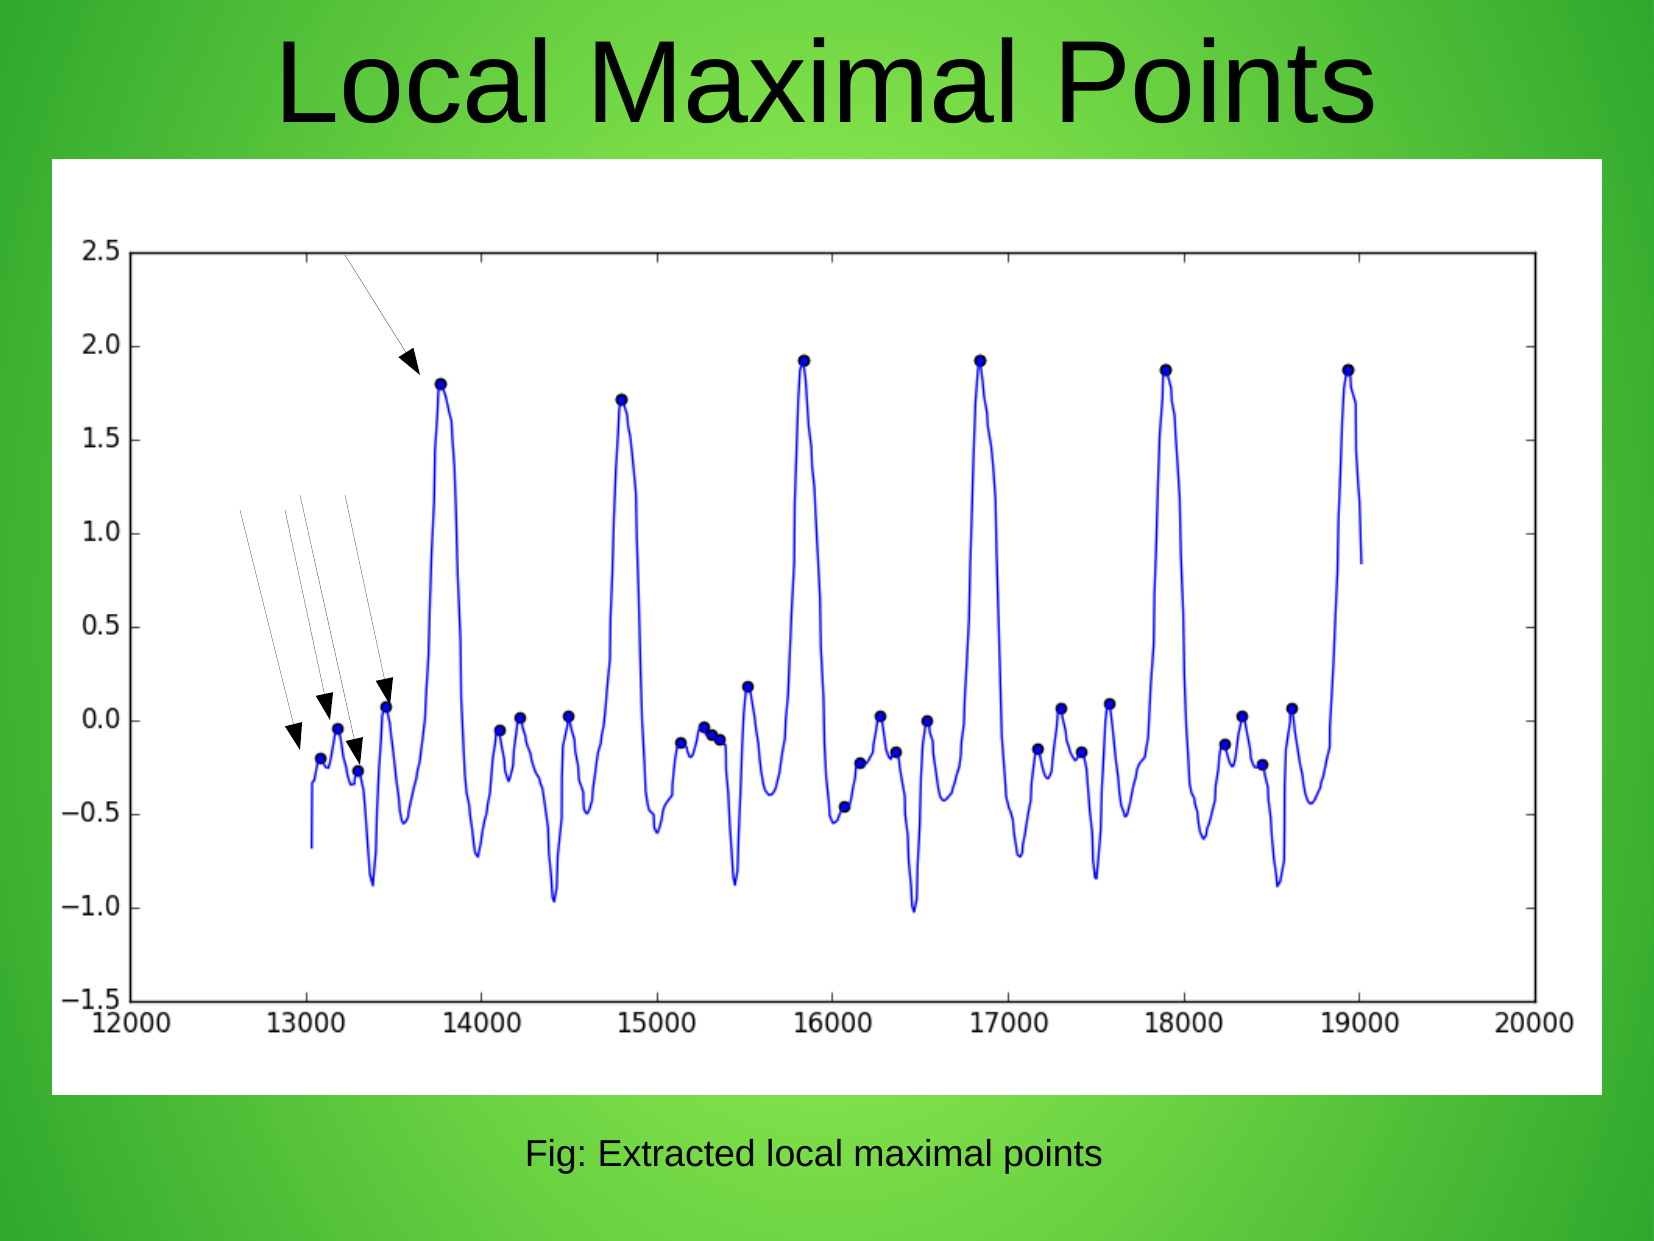

# Local Maximal Points
Fig: Extracted local maximal points